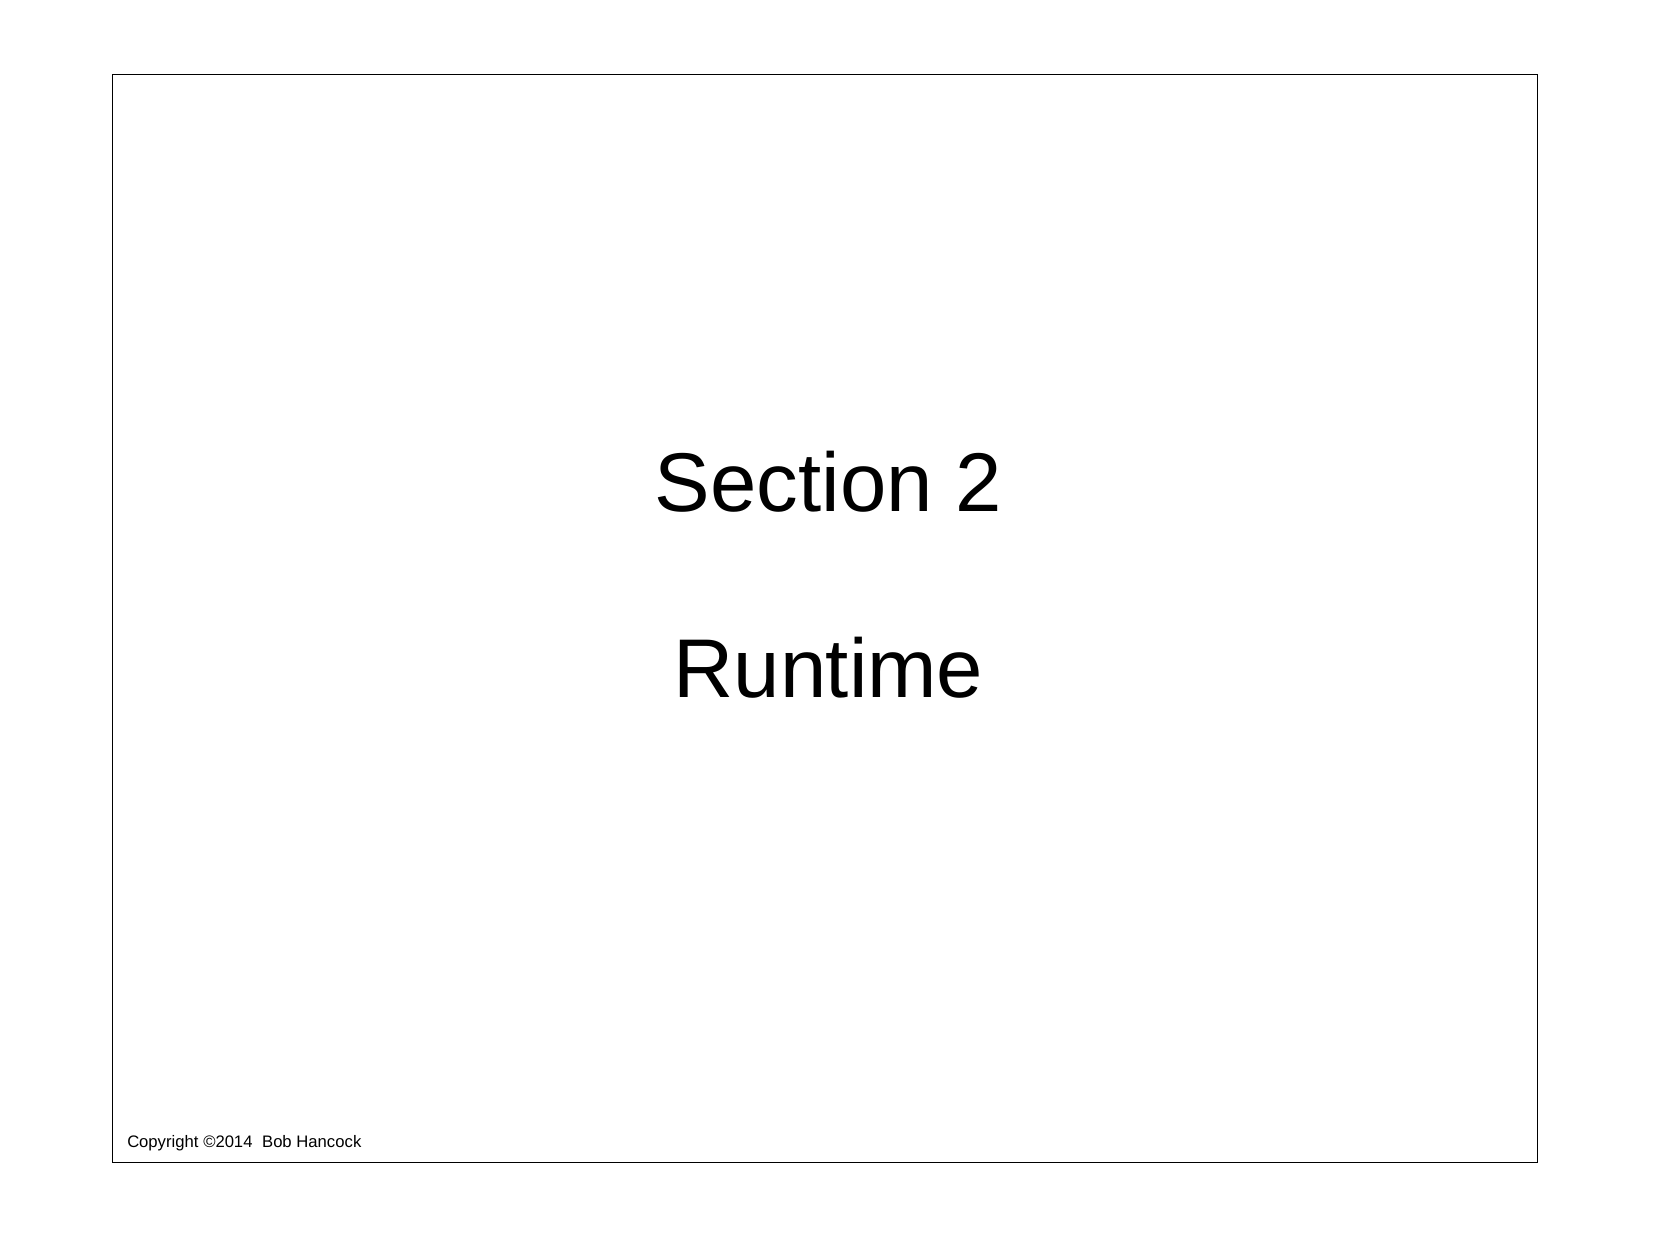

# Section 2 Runtime
Copyright ©2014 Bob Hancock